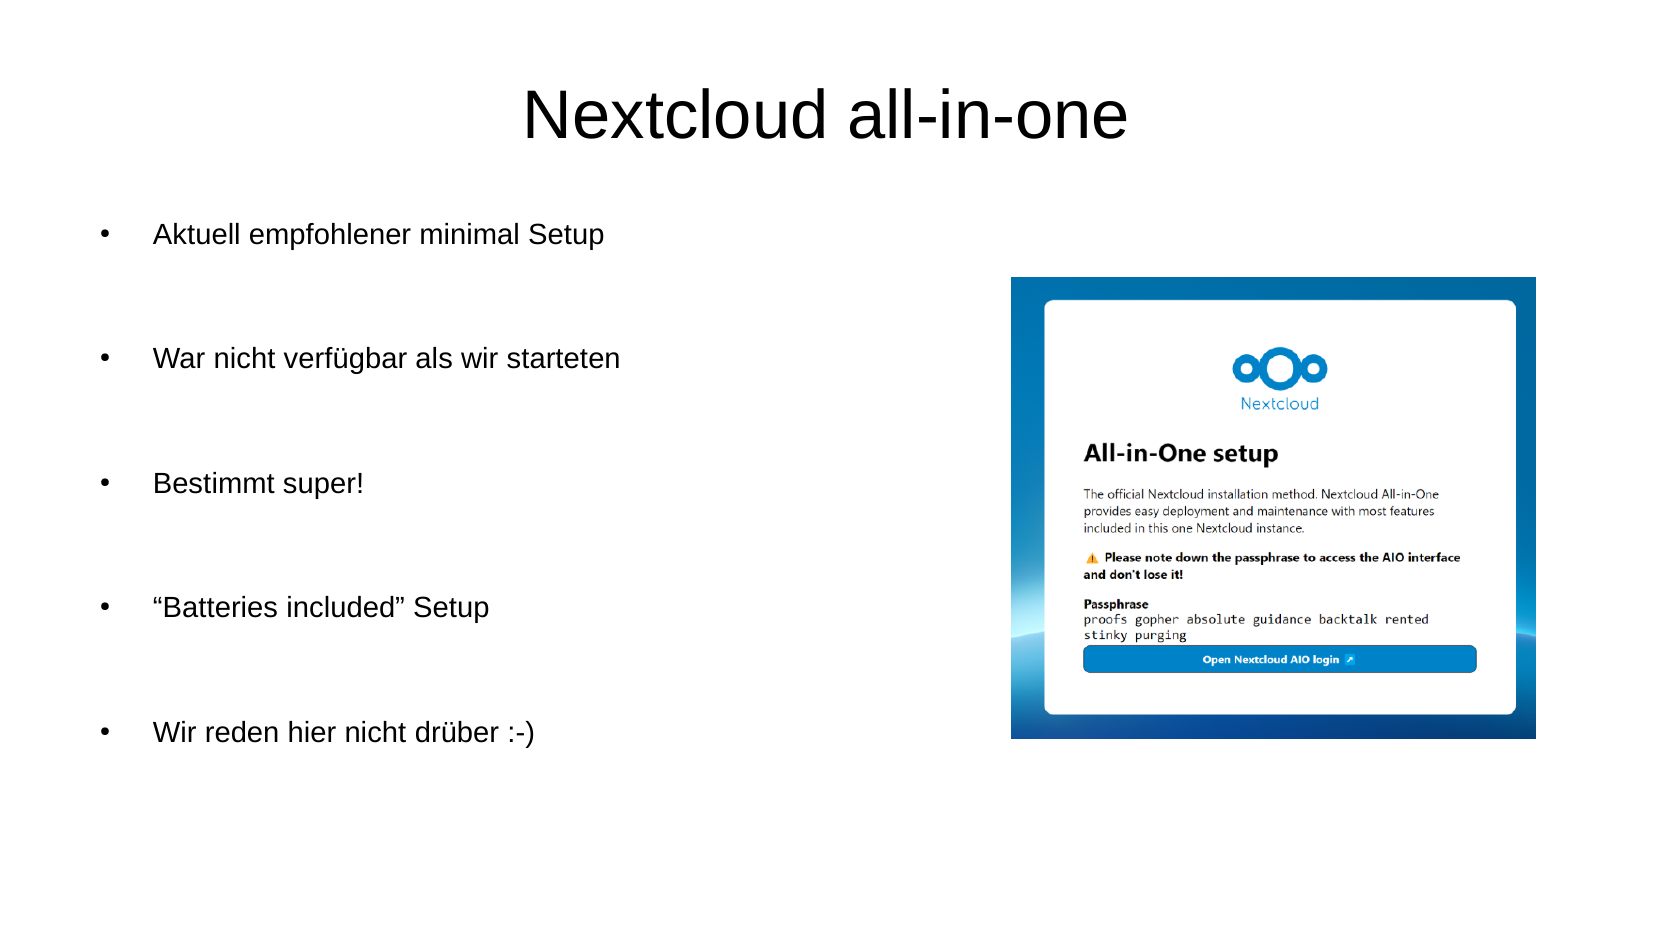

Nextcloud all-in-one
# Aktuell empfohlener minimal Setup
War nicht verfügbar als wir starteten
Bestimmt super!
“Batteries included” Setup
Wir reden hier nicht drüber :-)